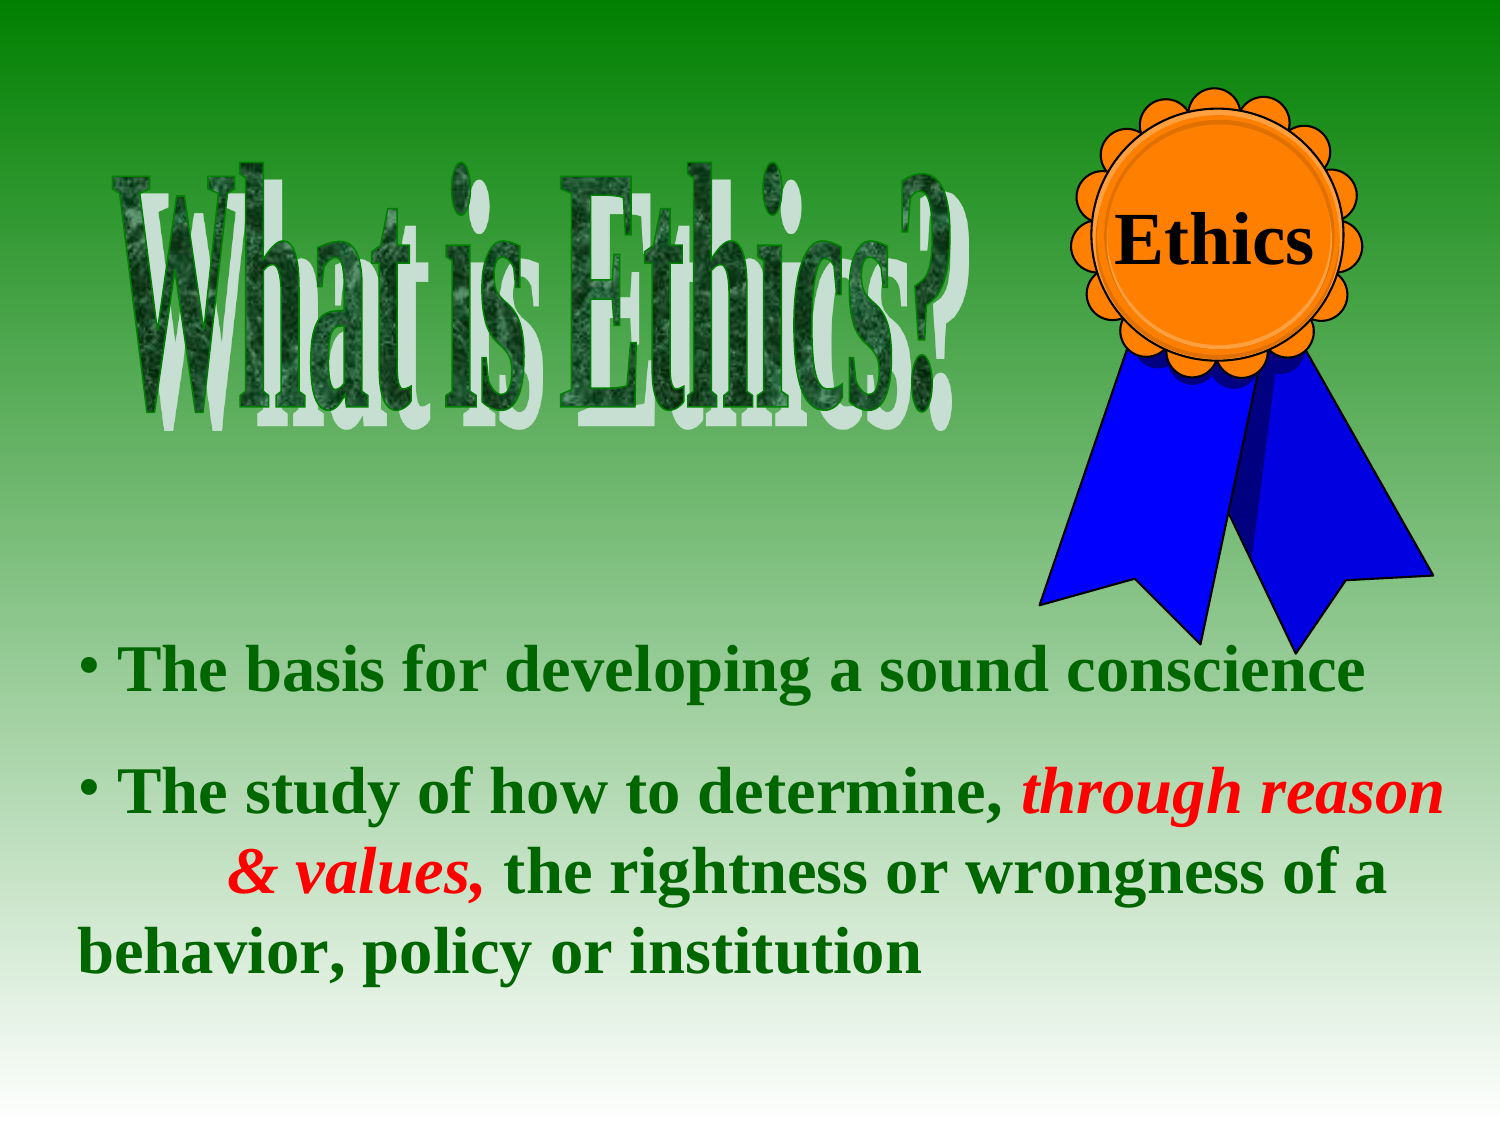

What is Ethics?
Ethics
 The basis for developing a sound conscience
 The study of how to determine, through reason 	& values, the rightness or wrongness of a 	behavior, policy or institution